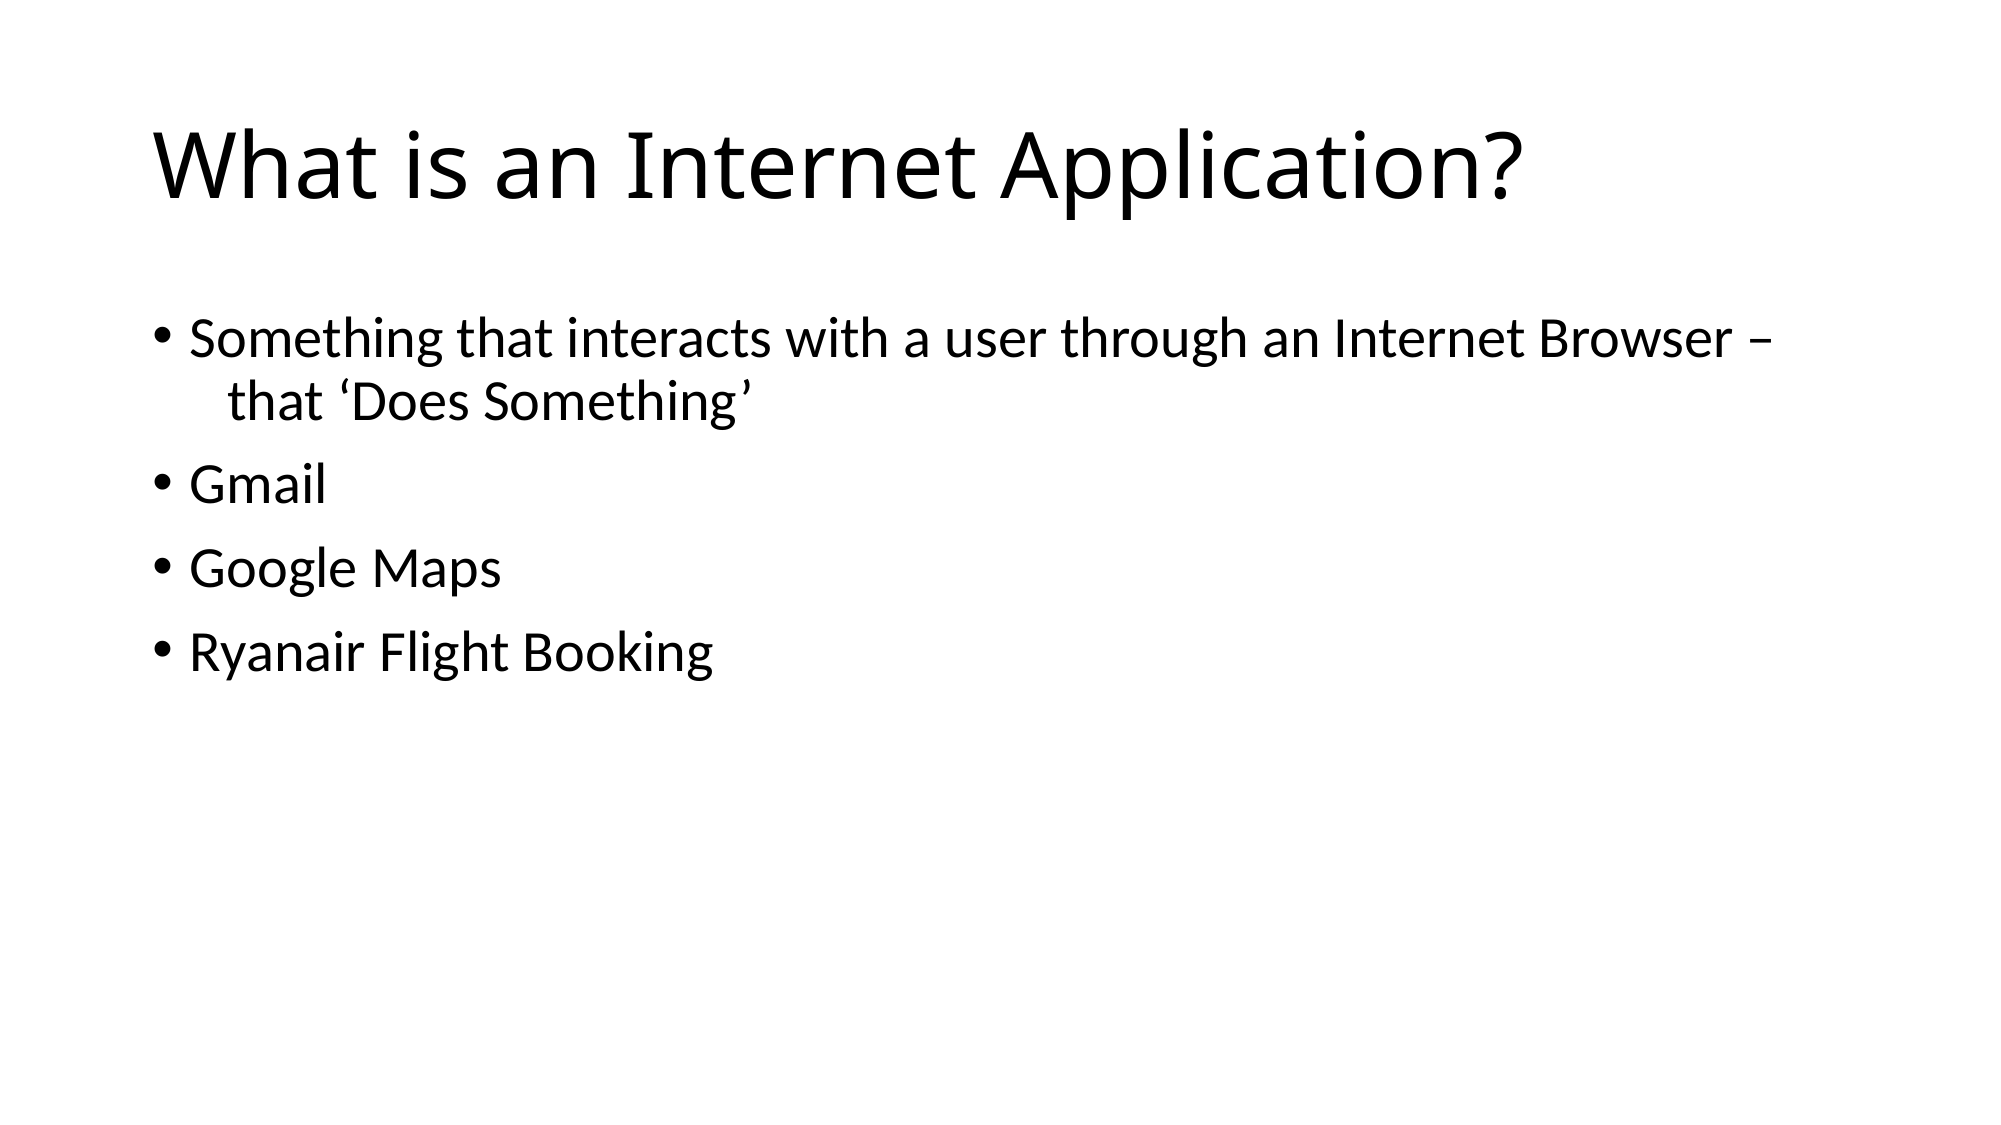

# What is an Internet Application?
Something that interacts with a user through an Internet Browser – that ‘Does Something’
Gmail
Google Maps
Ryanair Flight Booking